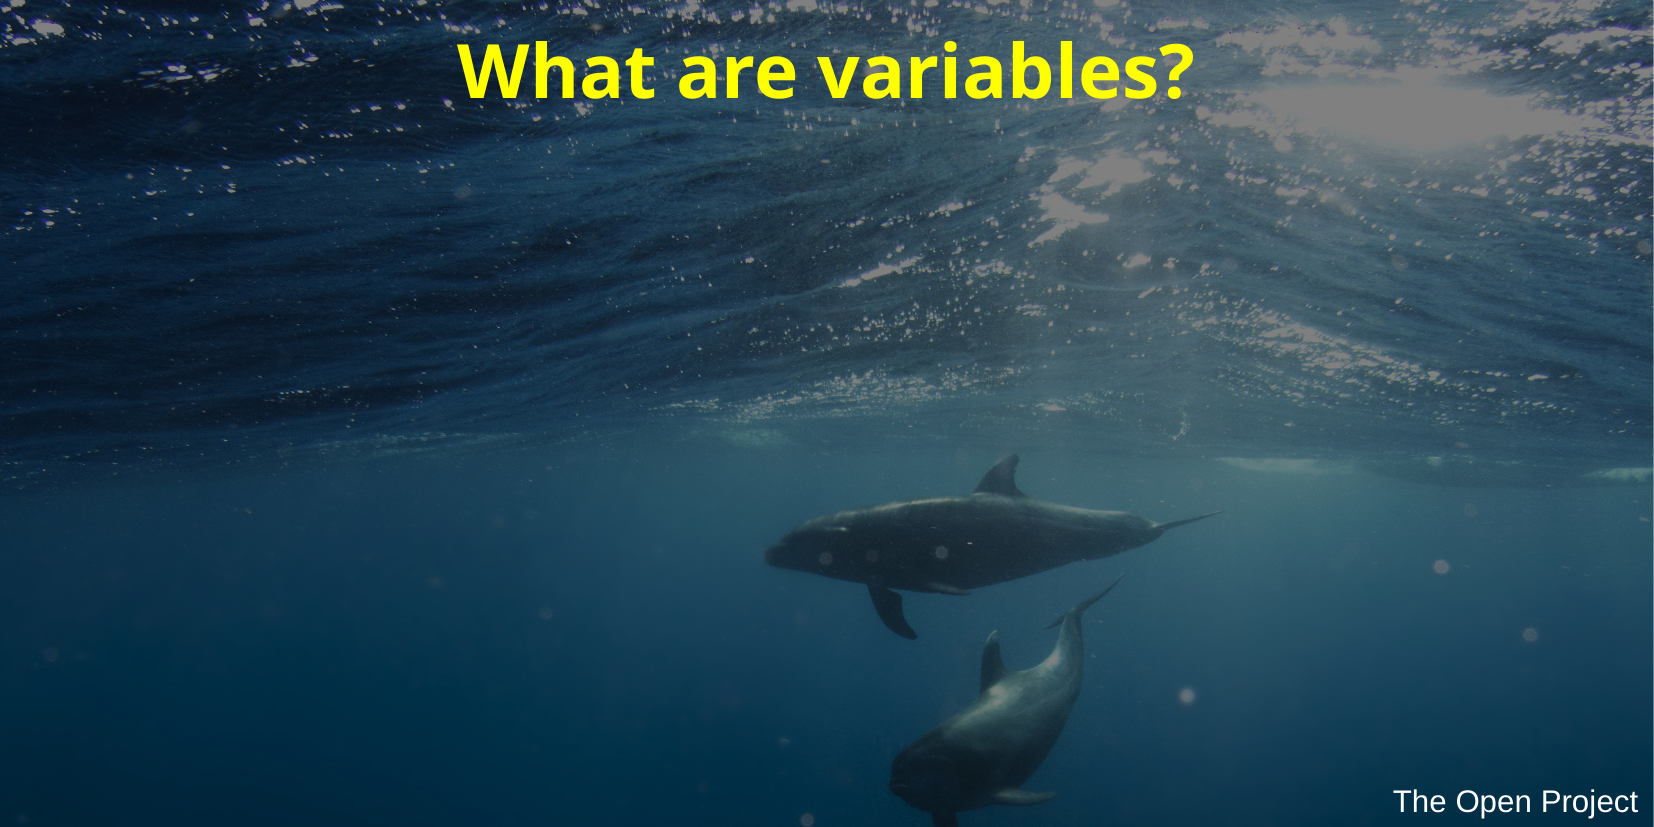

# What are variables?
The Open Project